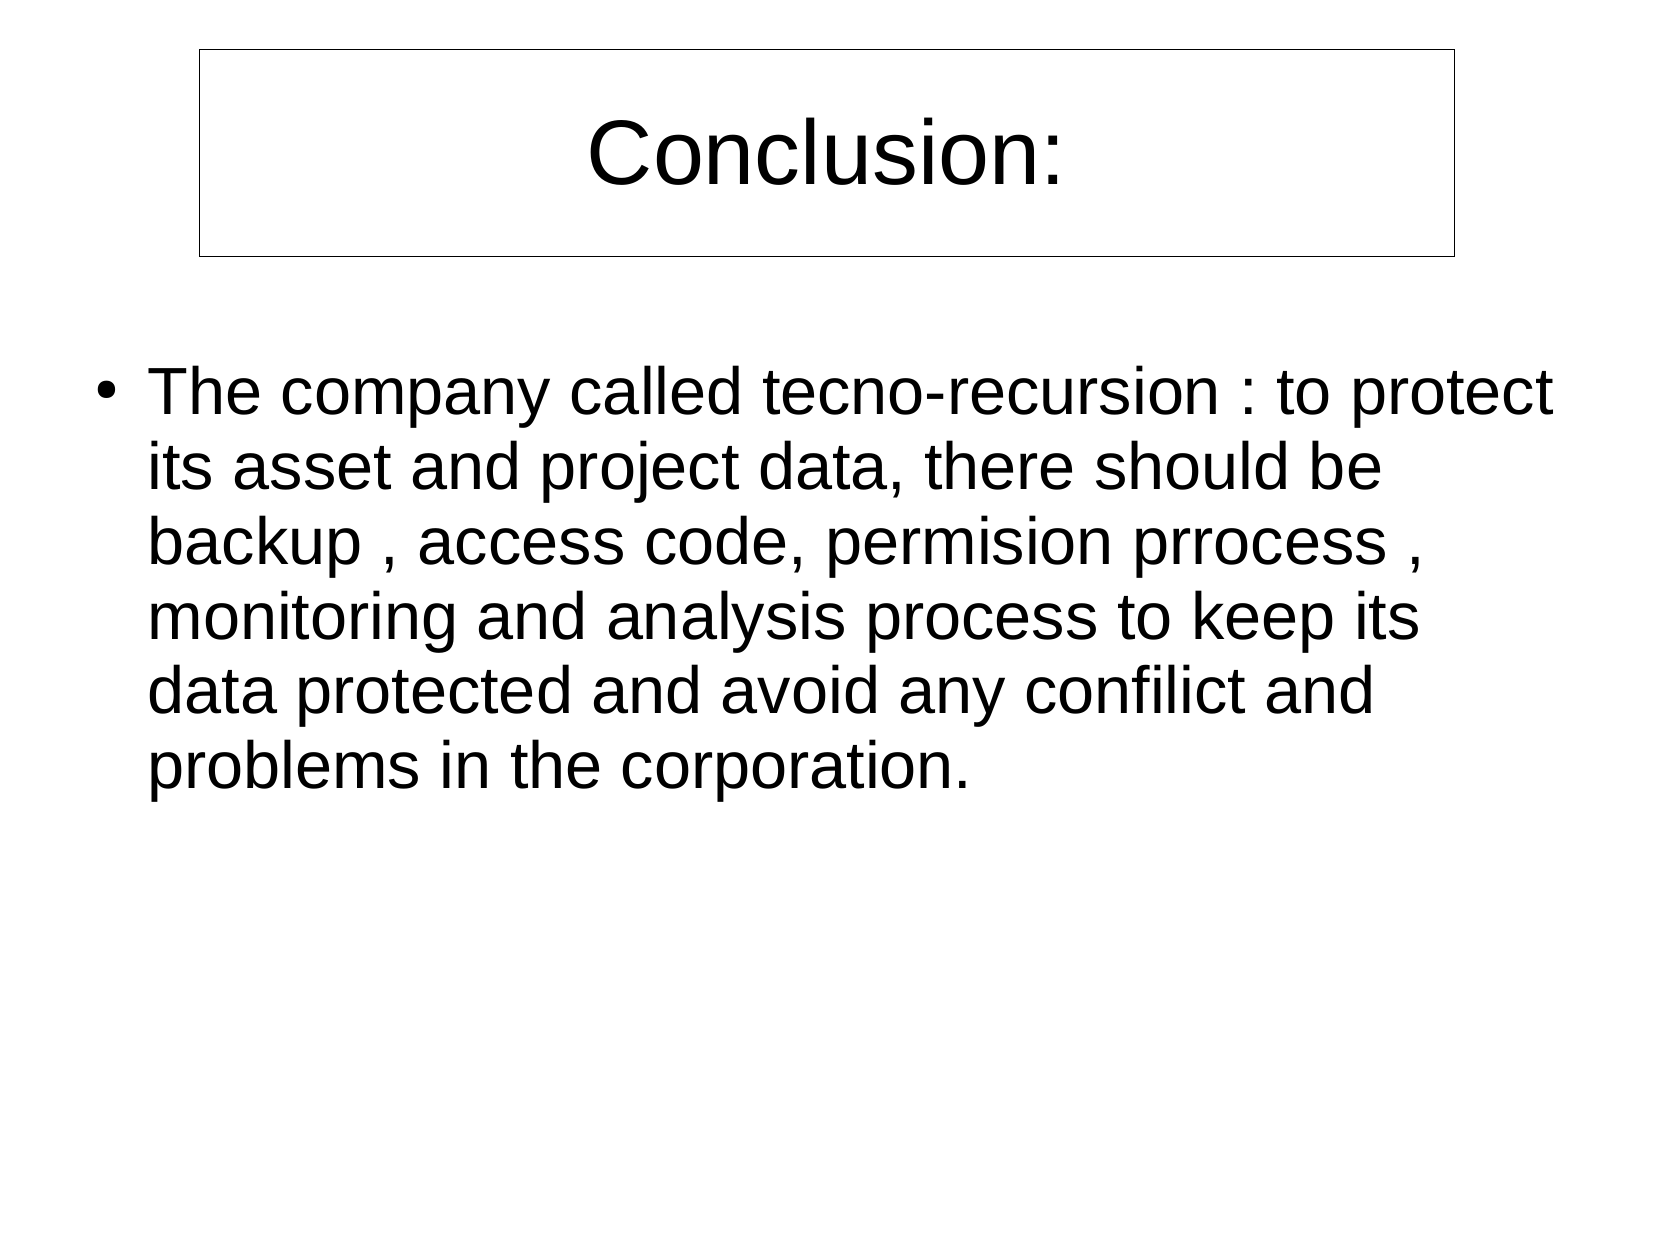

# Conclusion:
The company called tecno-recursion : to protect its asset and project data, there should be backup , access code, permision prrocess , monitoring and analysis process to keep its data protected and avoid any confilict and problems in the corporation.